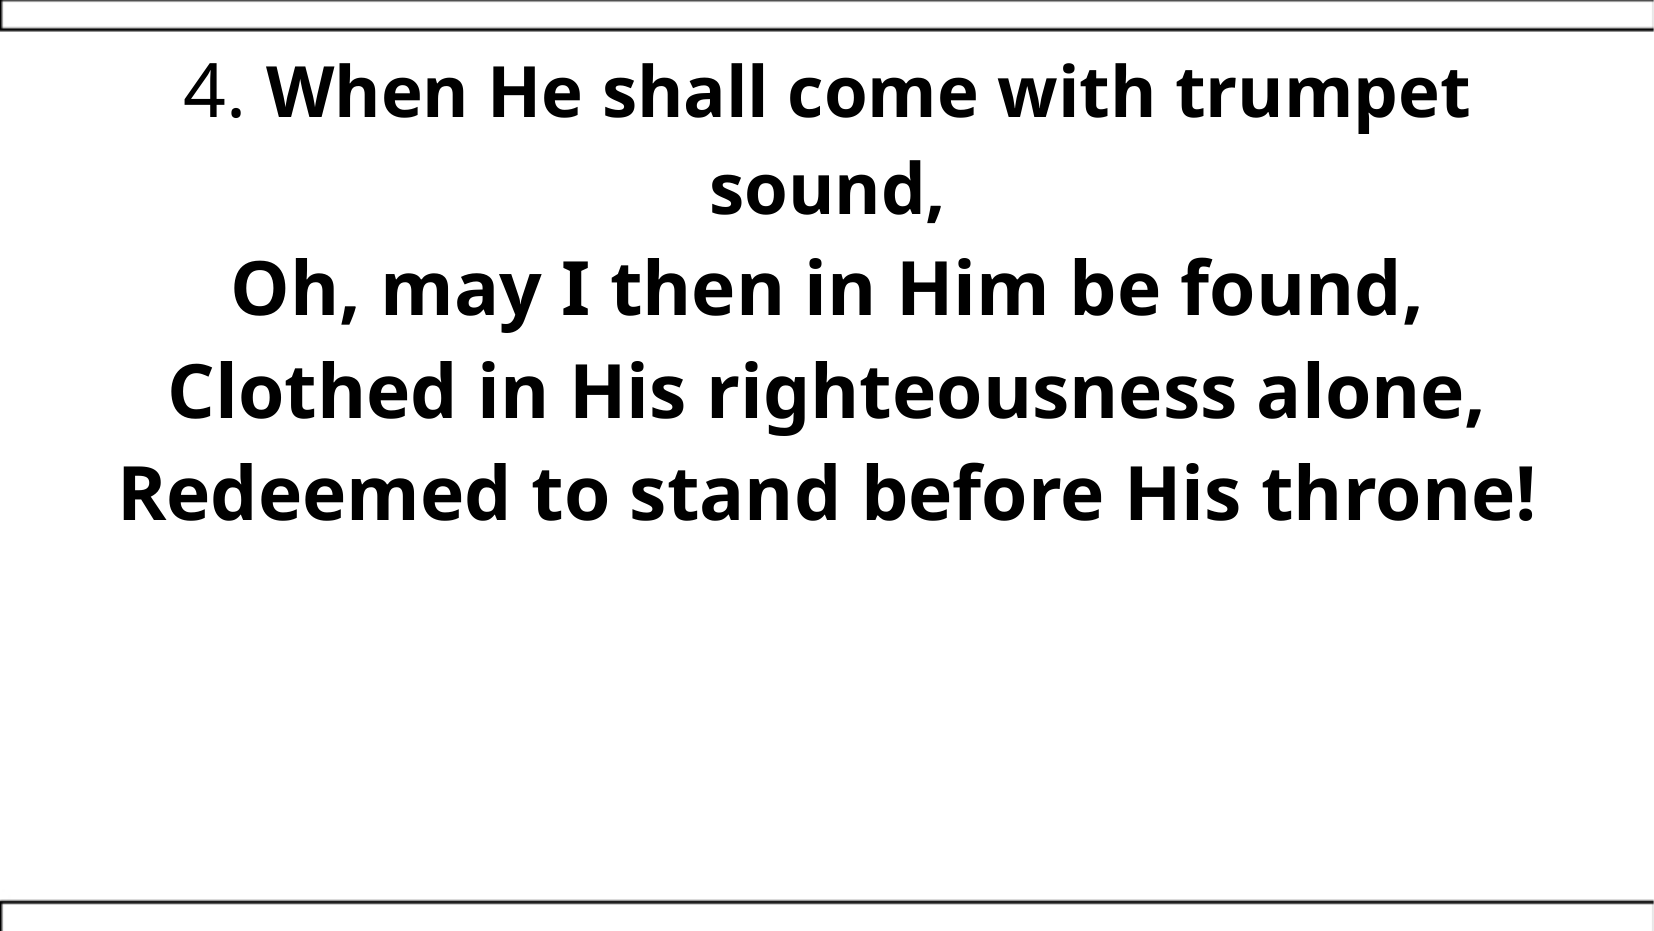

4. When He shall come with trumpet sound,
Oh, may I then in Him be found,
Clothed in His righteousness alone,
Redeemed to stand before His throne!